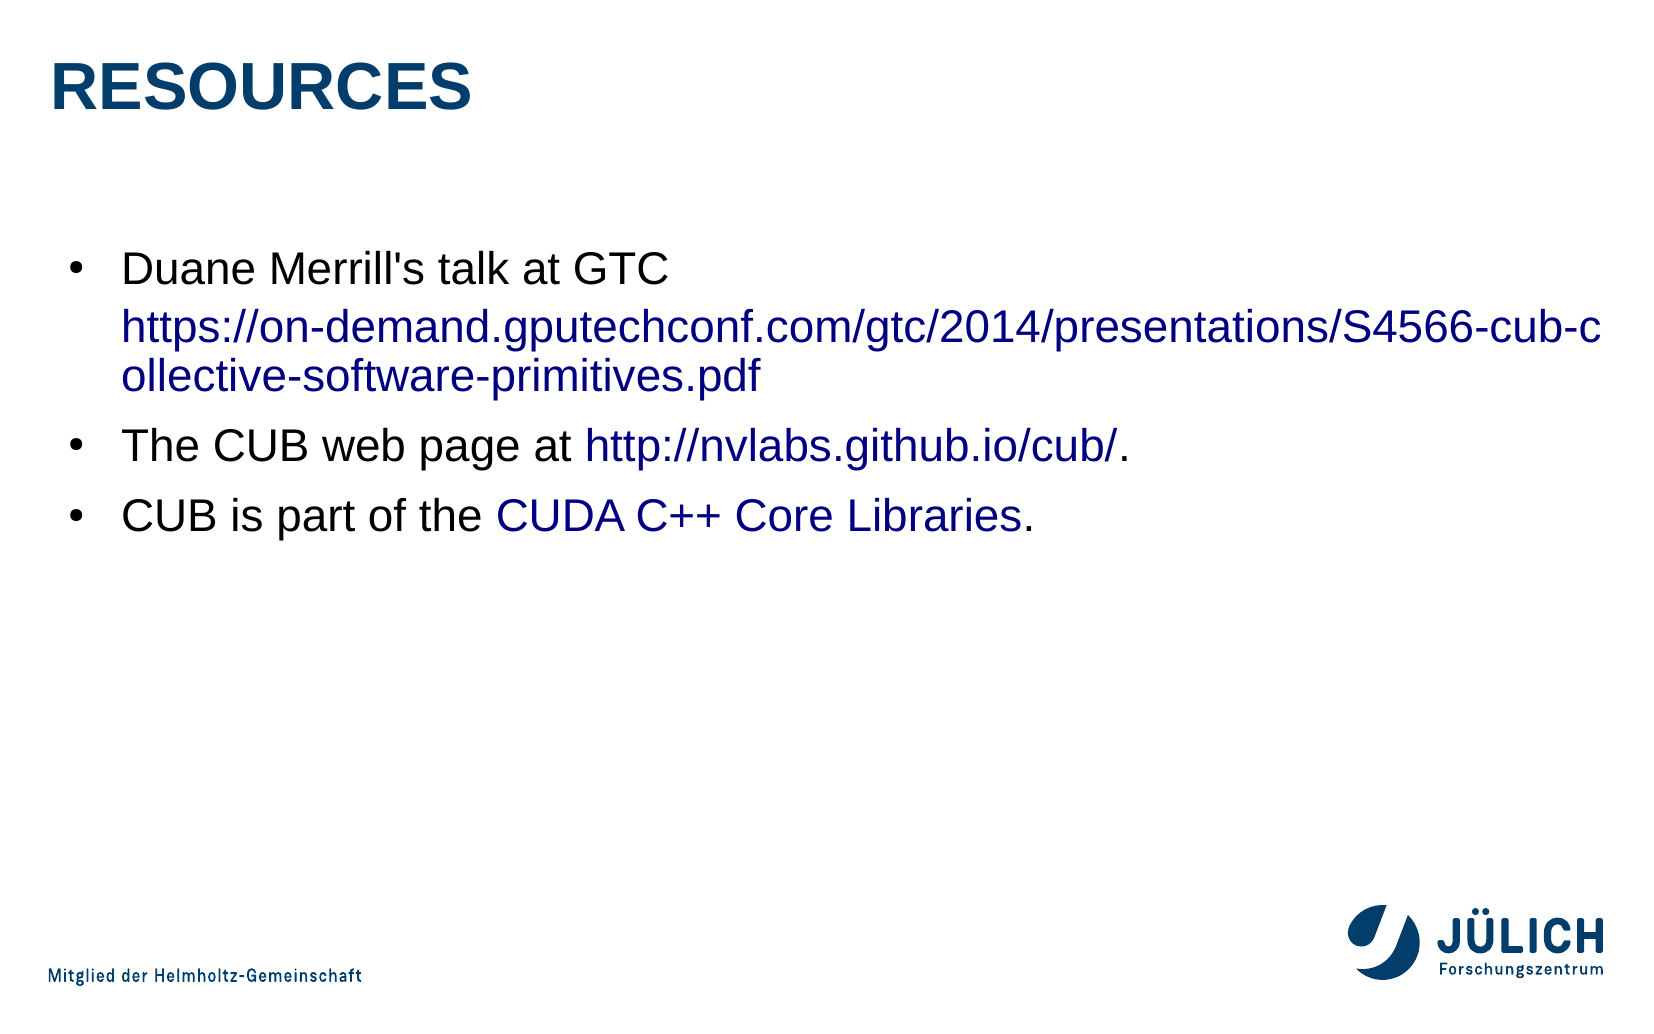

# Resources
Duane Merrill's talk at GTC https://on-demand.gputechconf.com/gtc/2014/presentations/S4566-cub-collective-software-primitives.pdf
The CUB web page at http://nvlabs.github.io/cub/.
CUB is part of the CUDA C++ Core Libraries.